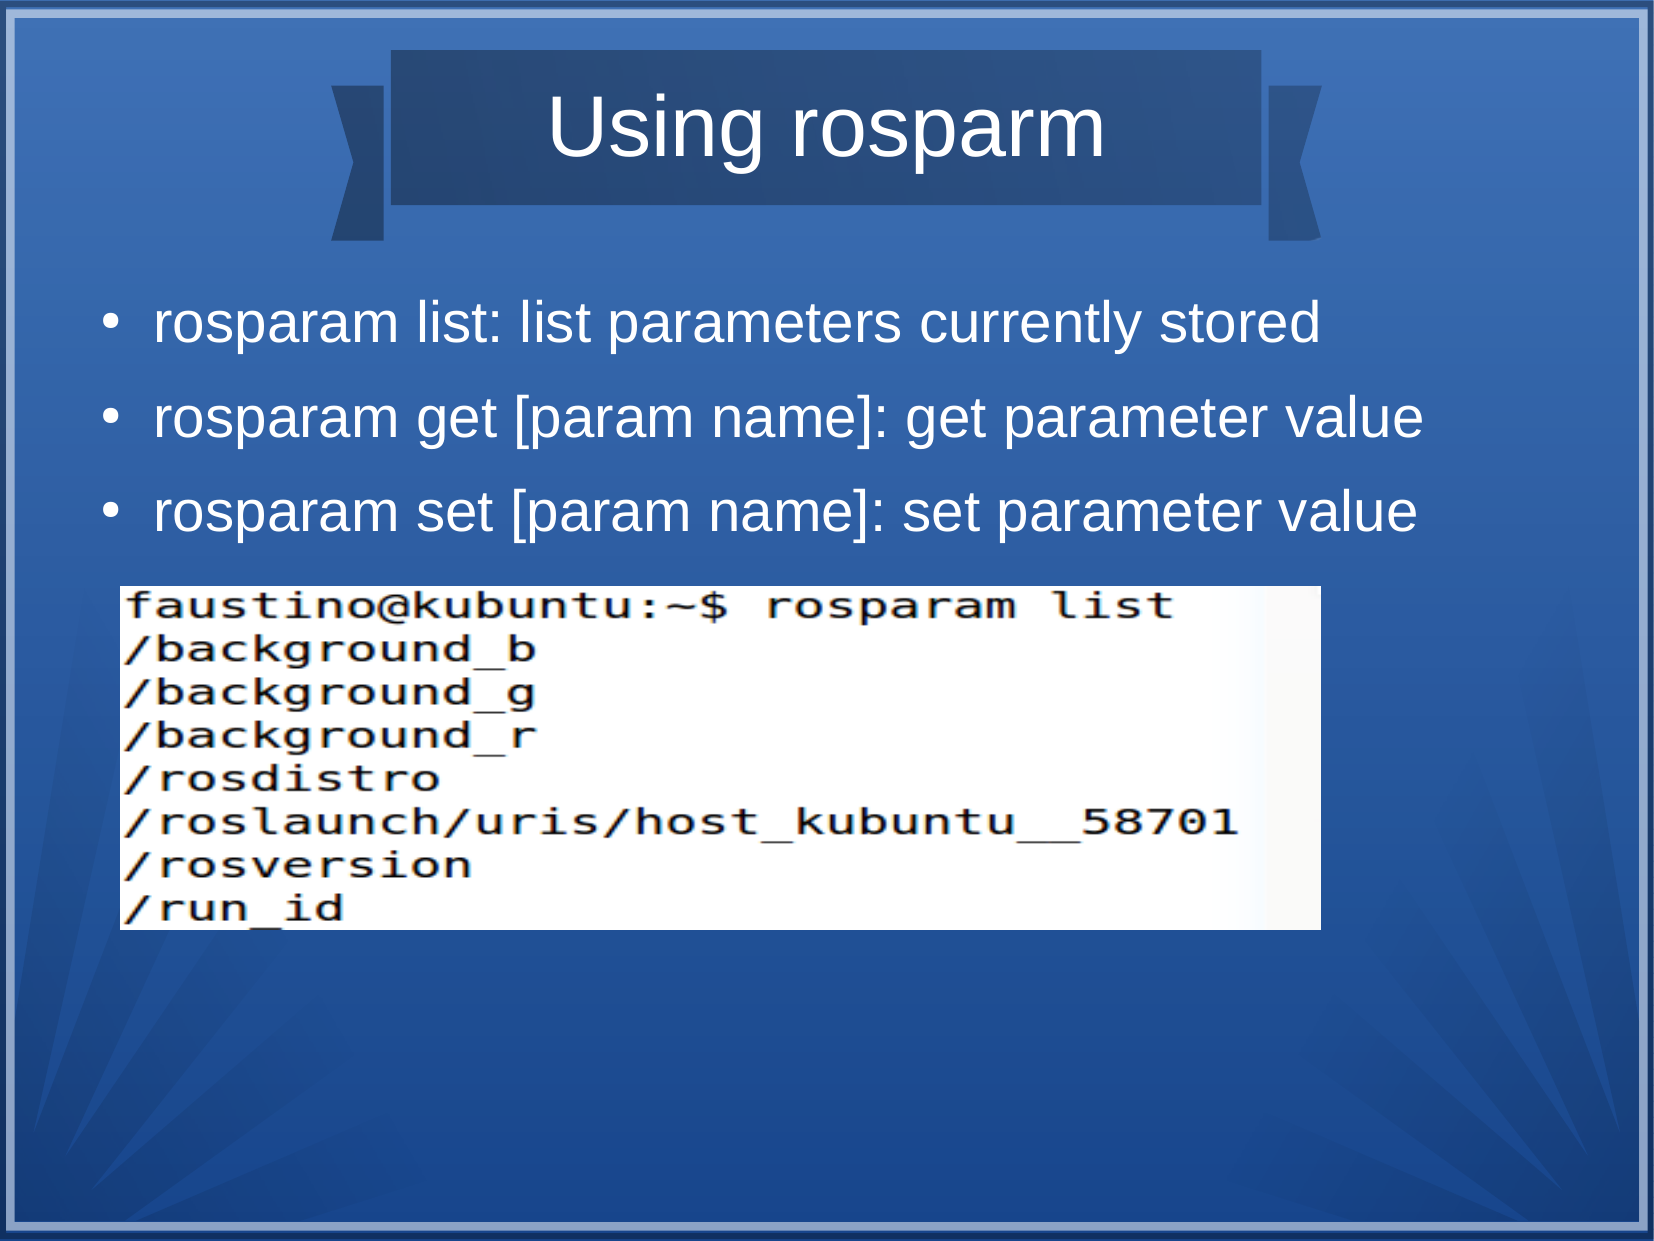

# Using rosparm
rosparam list: list parameters currently stored
rosparam get [param name]: get parameter value
rosparam set [param name]: set parameter value